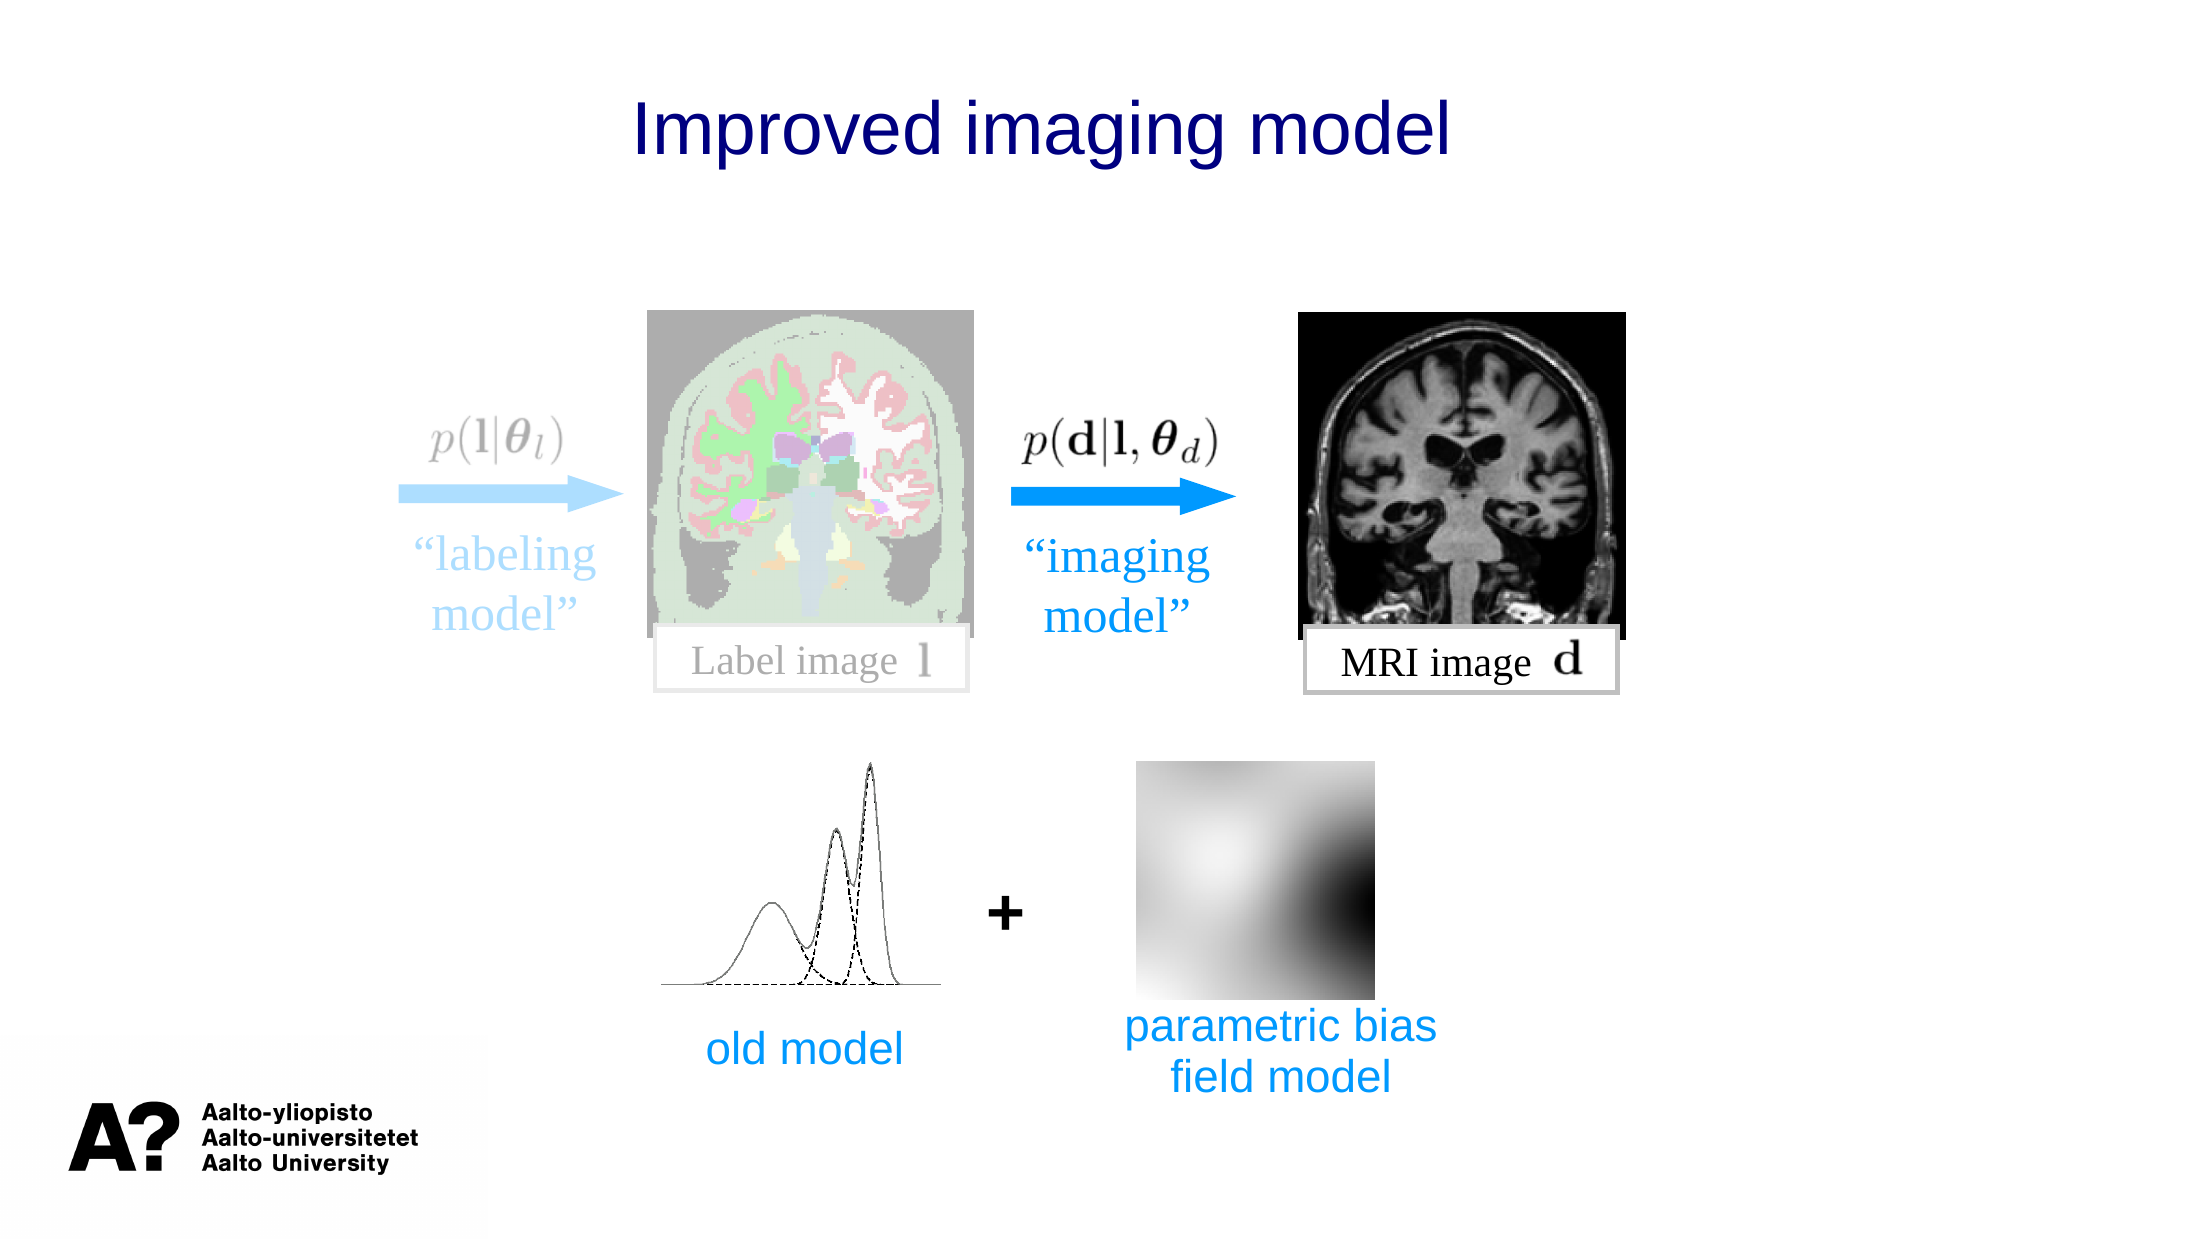

# Improved imaging model
“labeling model”
“imaging model”
 Label image
 MRI image
+
parametric bias field model
old model